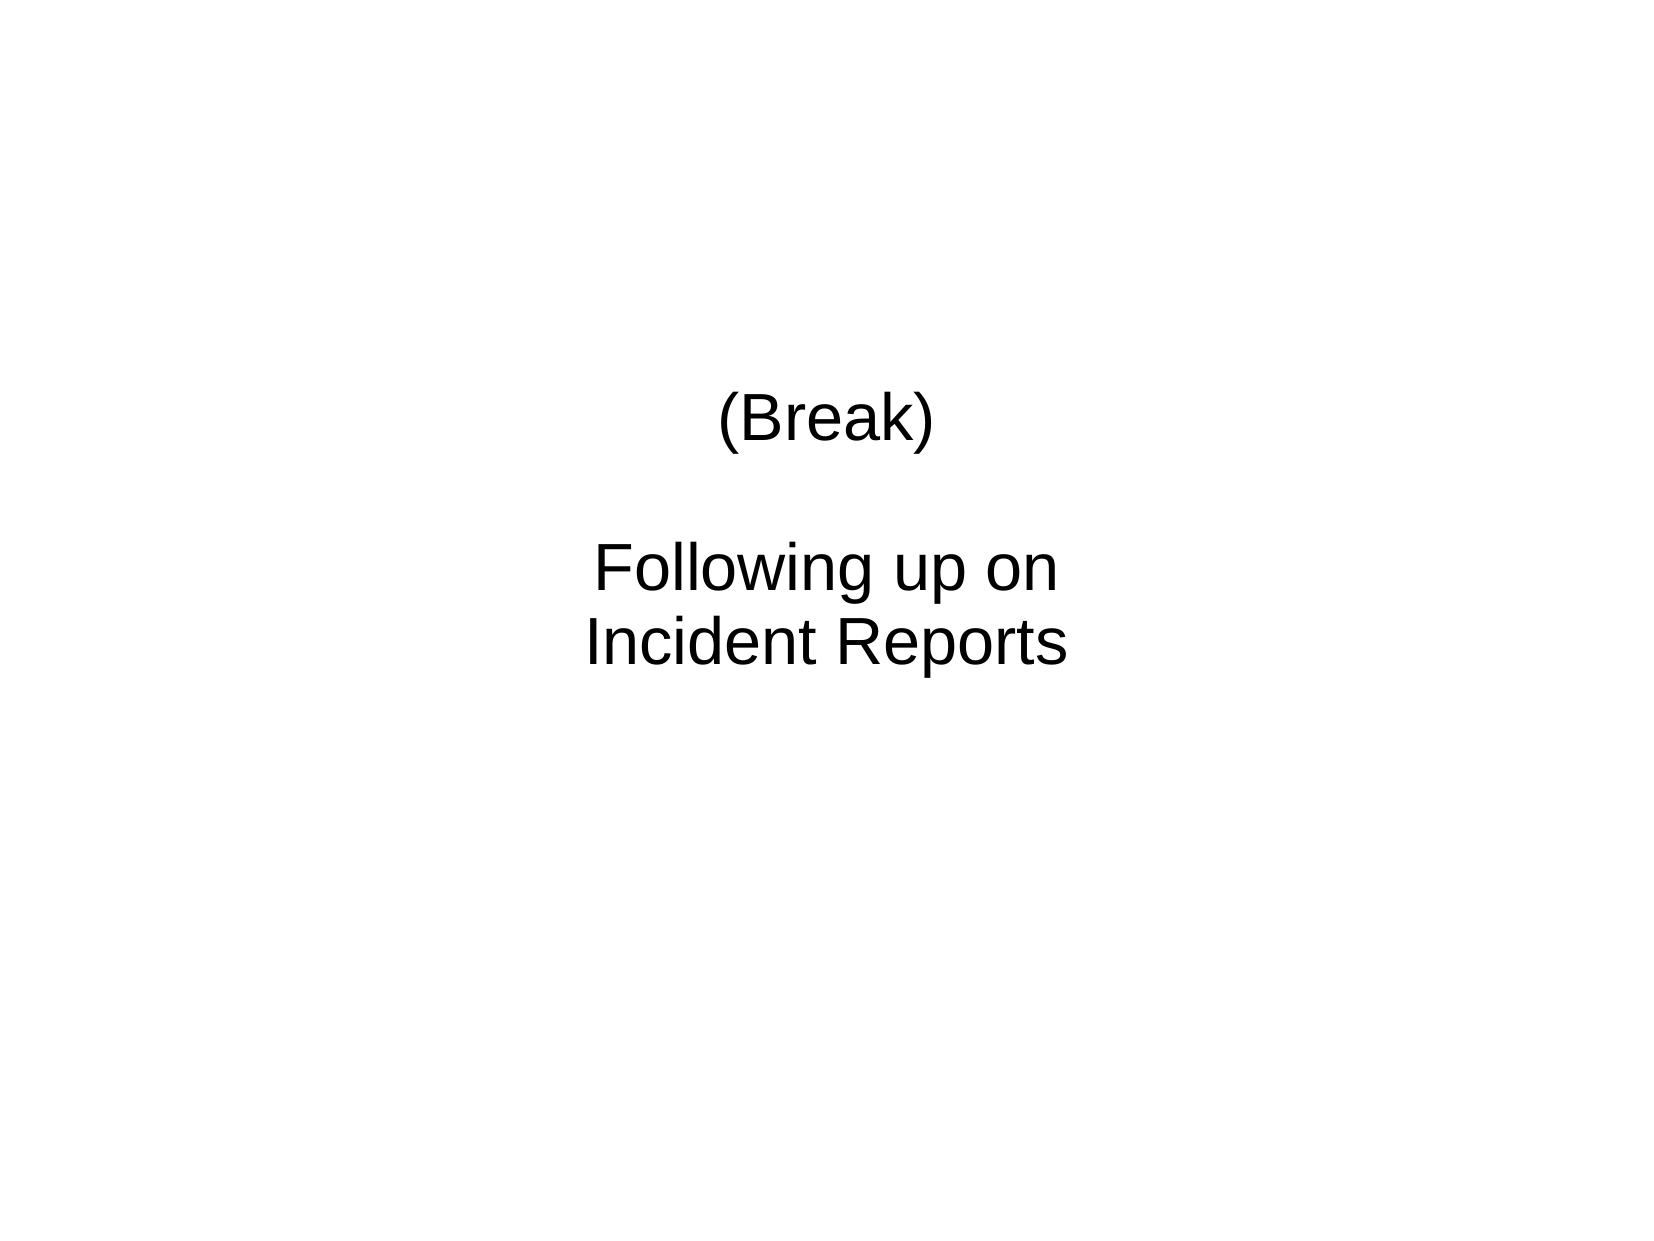

# (Break)
Following up on
Incident Reports